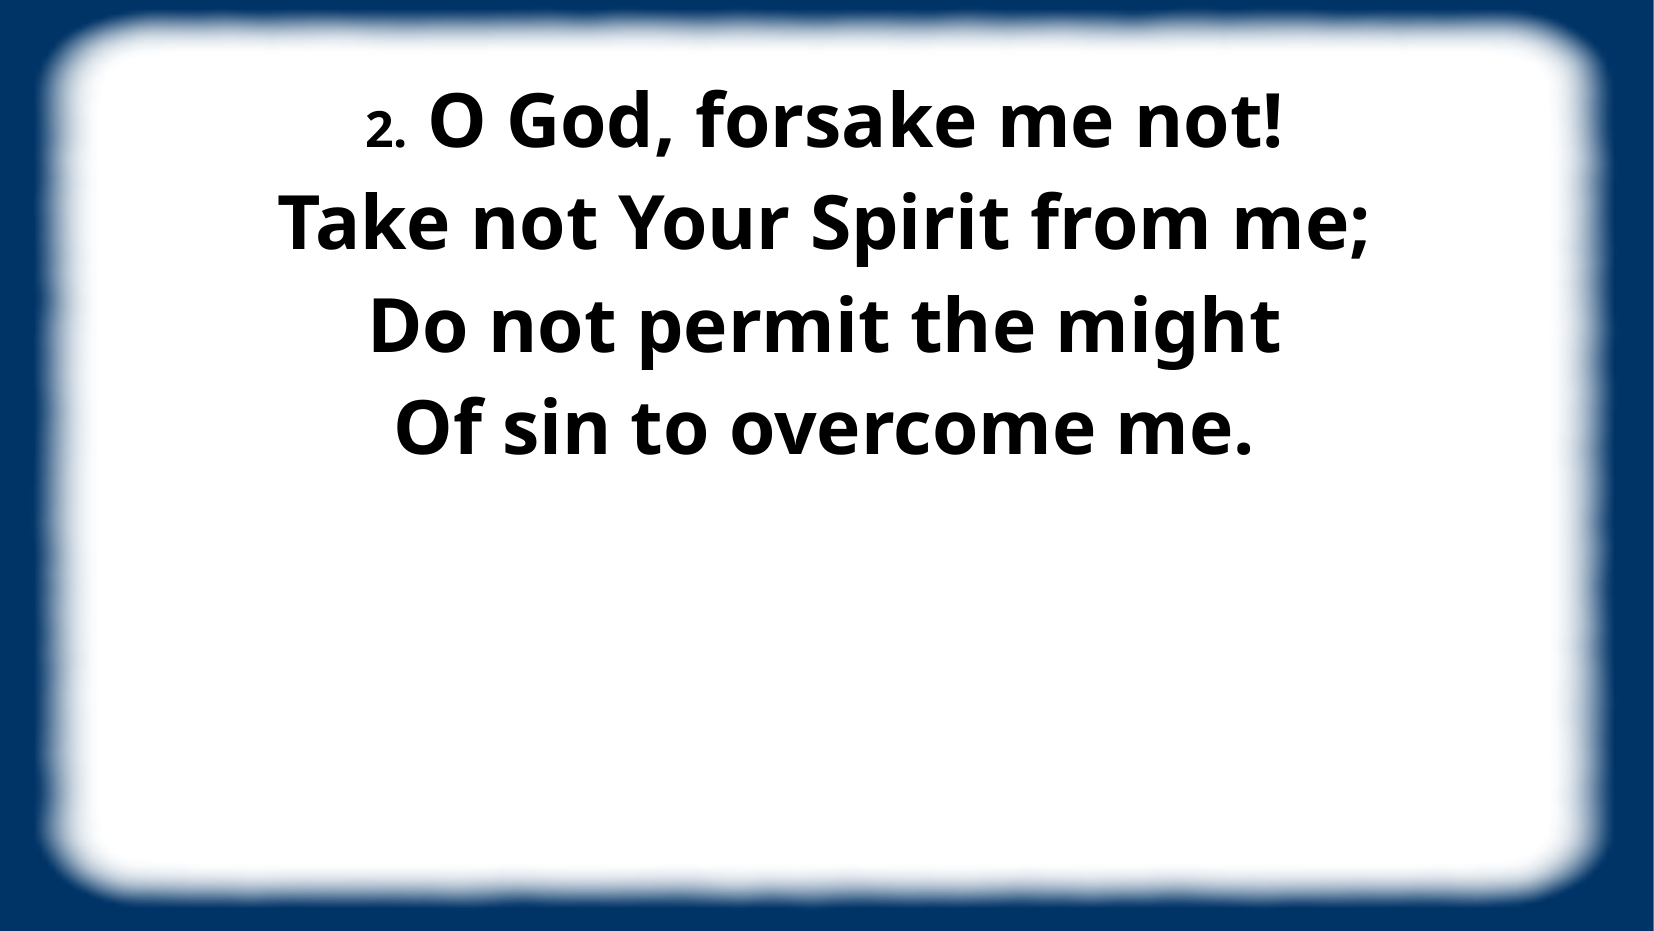

2. O God, forsake me not!
Take not Your Spirit from me;
Do not permit the might
Of sin to overcome me.